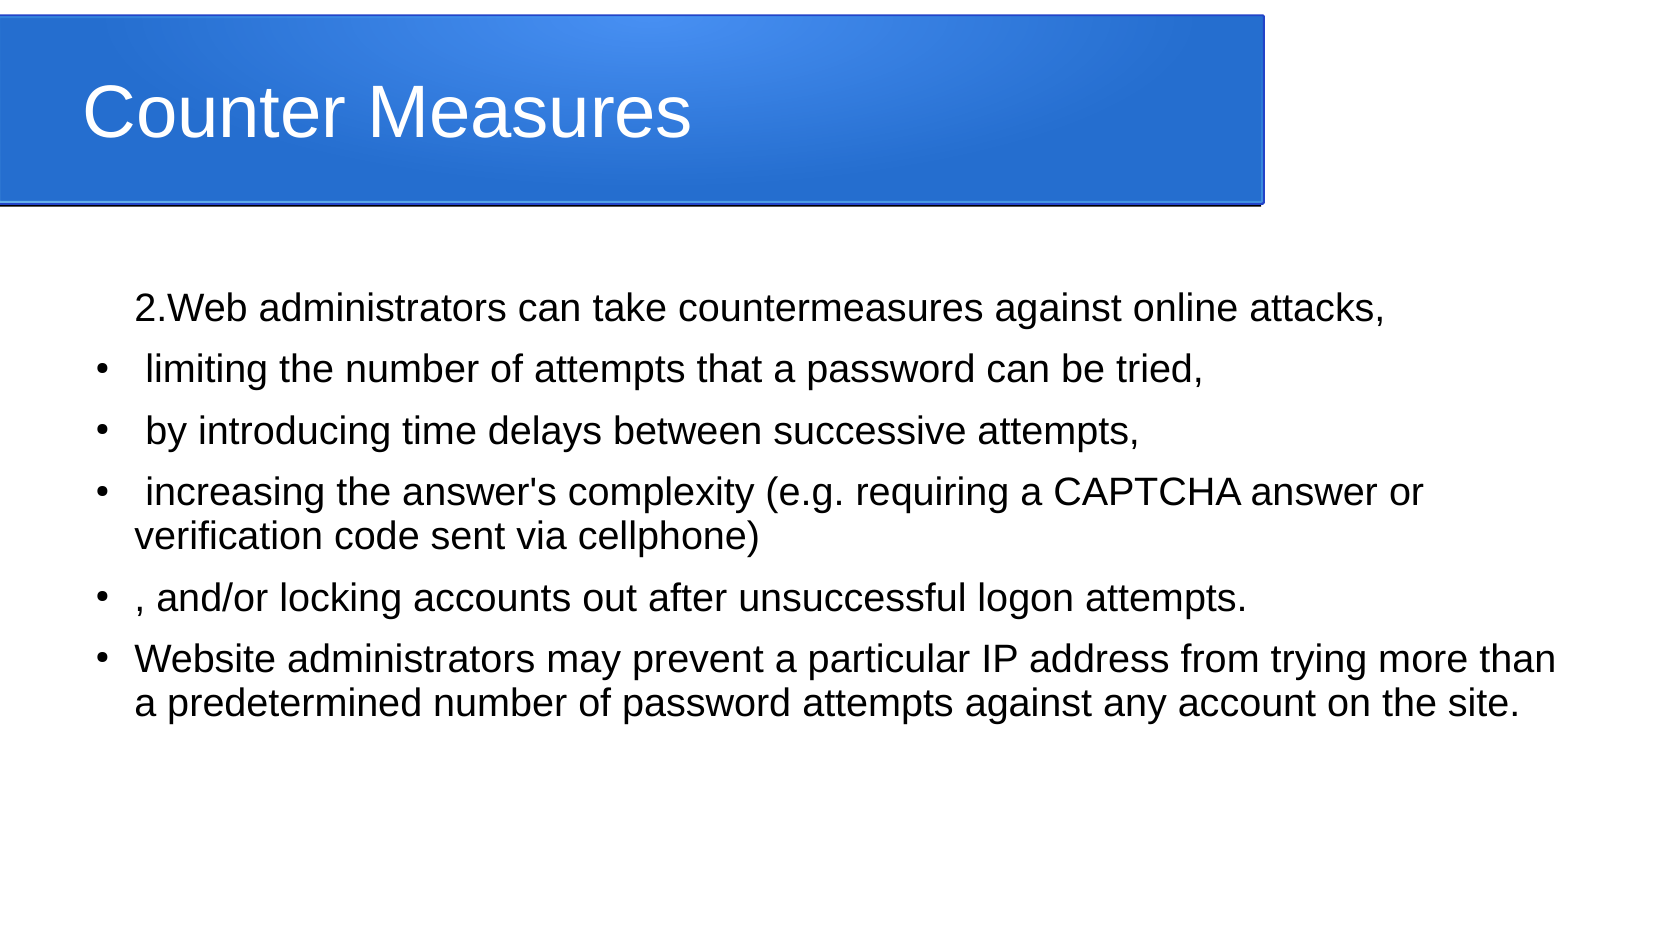

# Counter Measures
2.Web administrators can take countermeasures against online attacks,
 limiting the number of attempts that a password can be tried,
 by introducing time delays between successive attempts,
 increasing the answer's complexity (e.g. requiring a CAPTCHA answer or verification code sent via cellphone)
, and/or locking accounts out after unsuccessful logon attempts.
Website administrators may prevent a particular IP address from trying more than a predetermined number of password attempts against any account on the site.